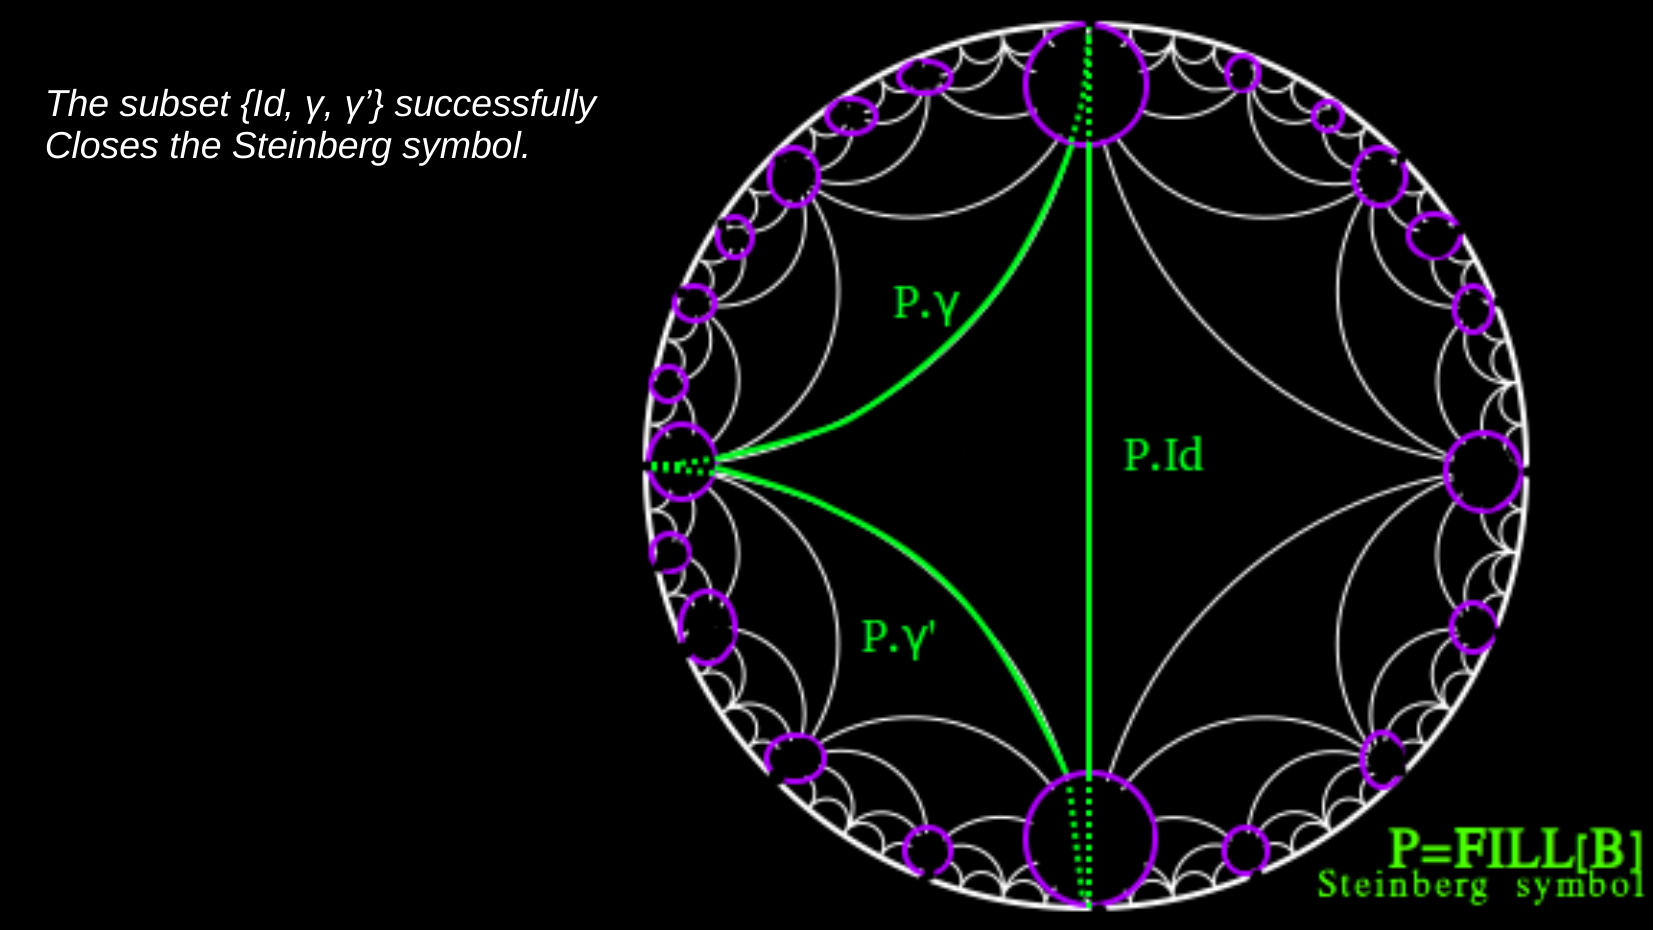

The subset {Id, γ, γ’} successfully Closes the Steinberg symbol.